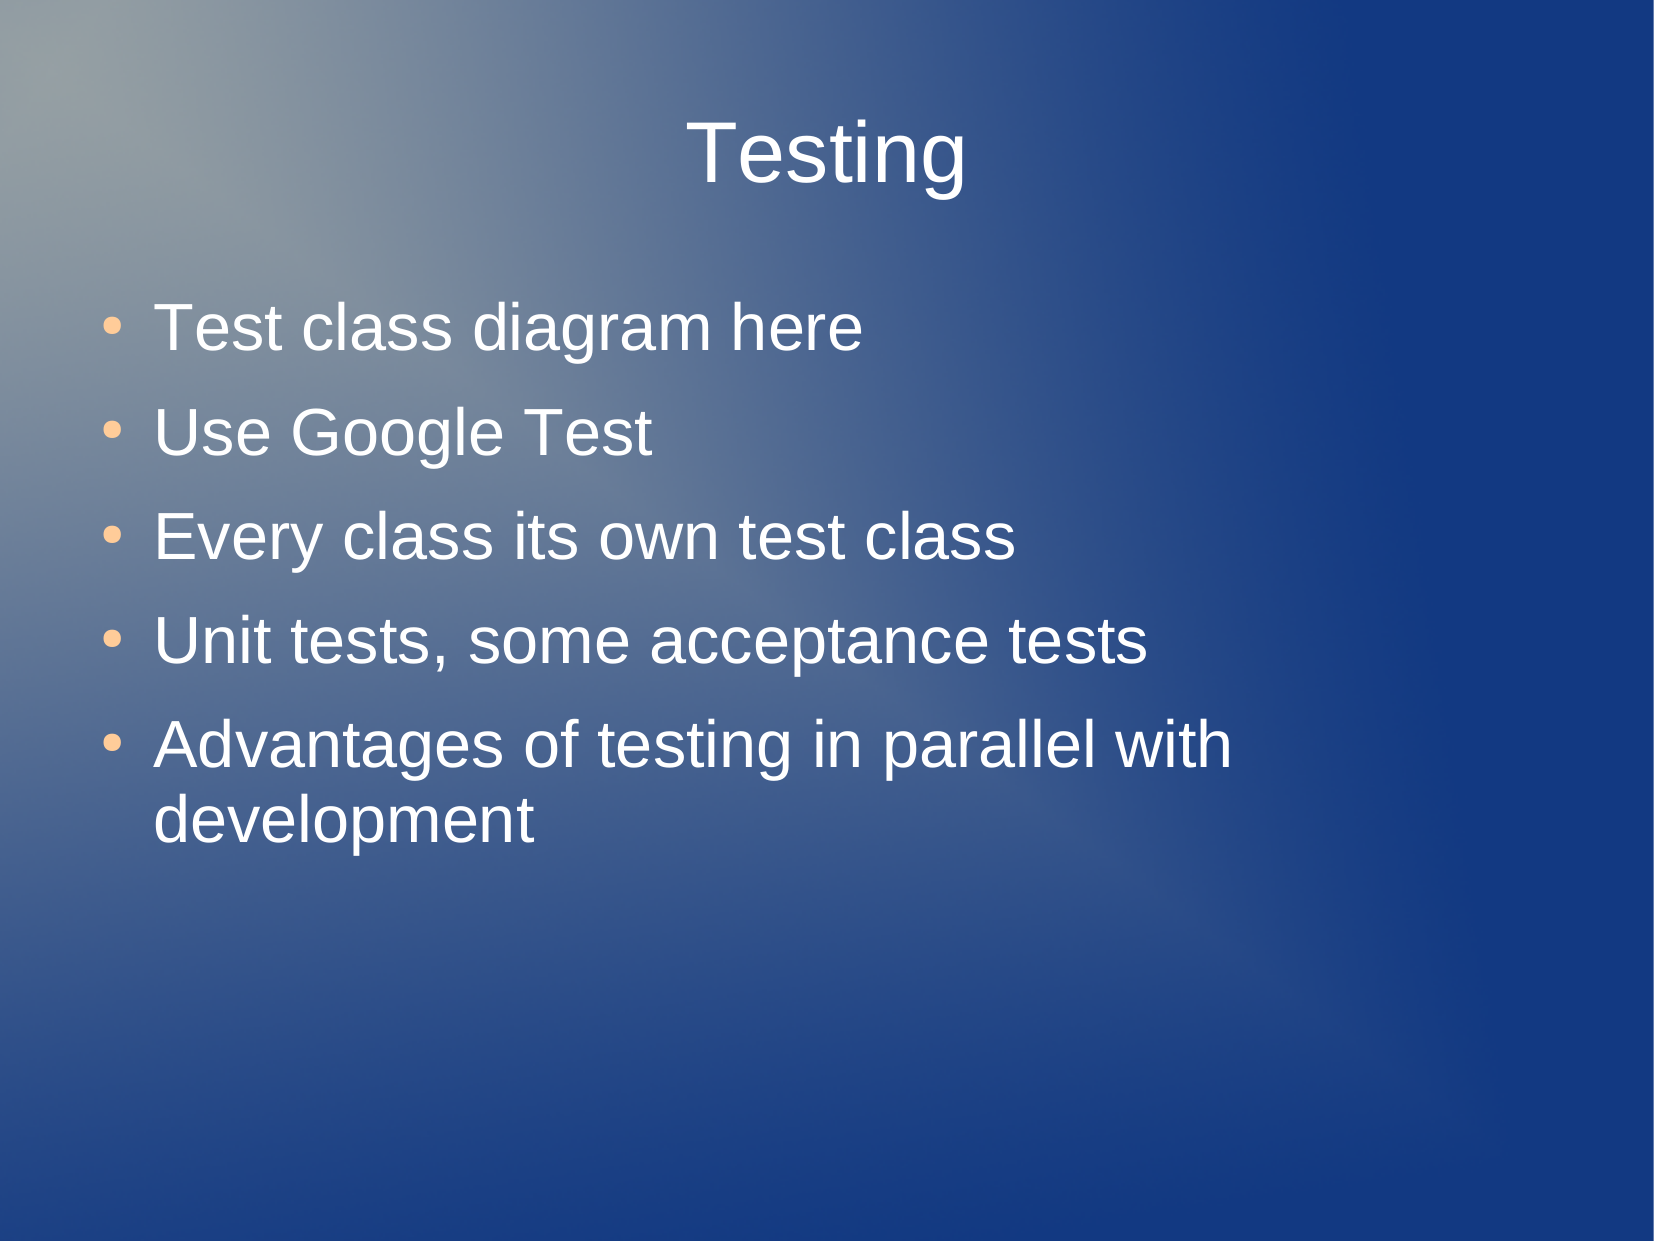

# Testing
Test class diagram here
Use Google Test
Every class its own test class
Unit tests, some acceptance tests
Advantages of testing in parallel with development